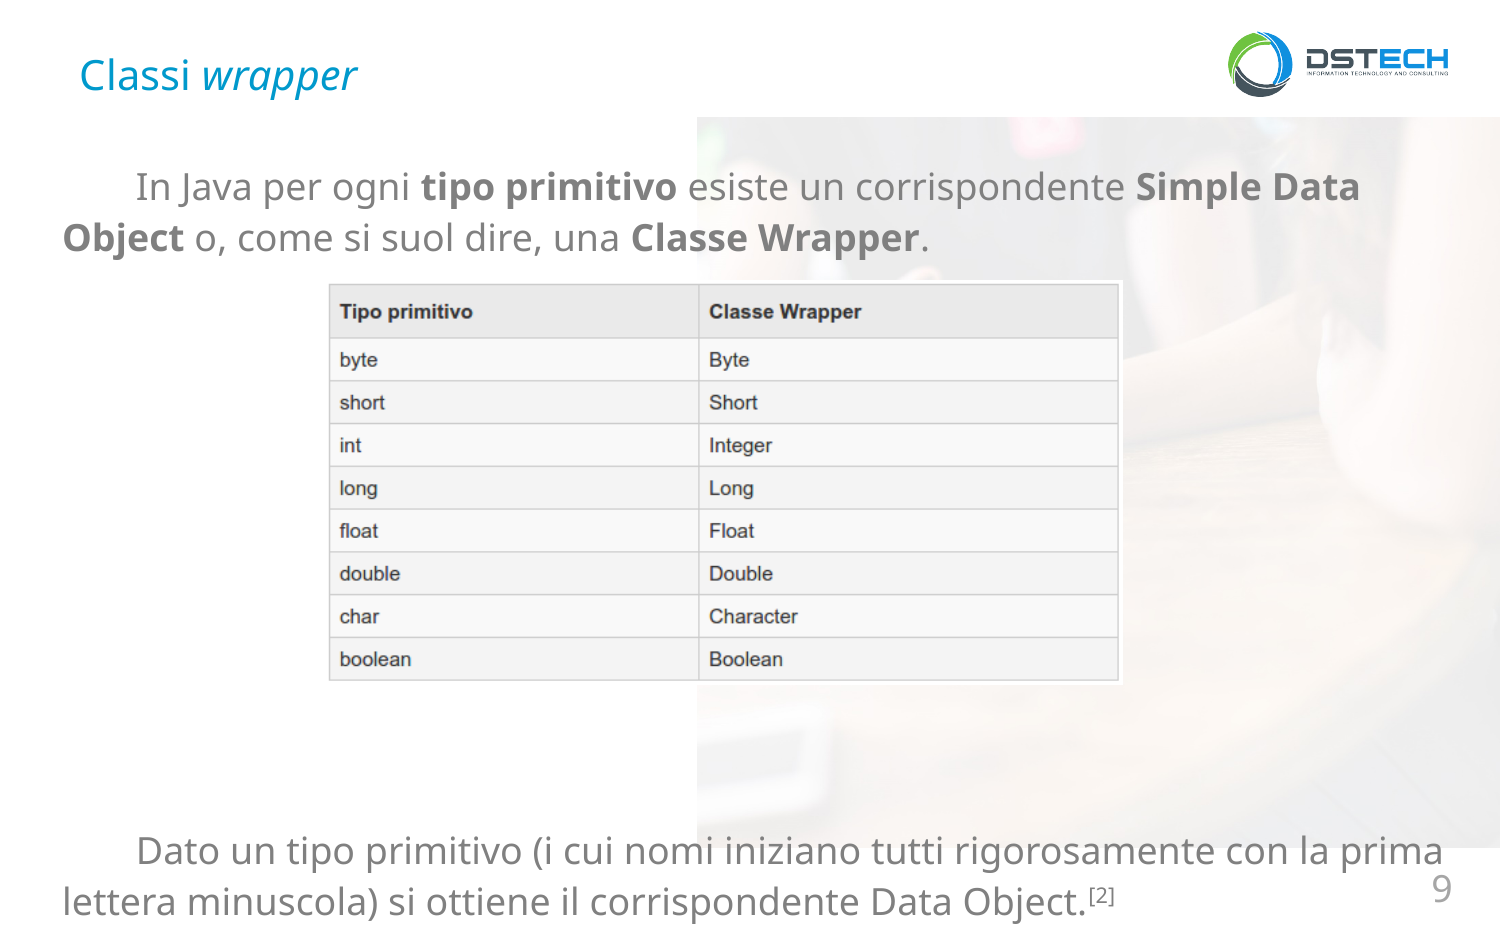

Classi wrapper
	In Java per ogni tipo primitivo esiste un corrispondente Simple Data Object o, come si suol dire, una Classe Wrapper.
	Dato un tipo primitivo (i cui nomi iniziano tutti rigorosamente con la prima lettera minuscola) si ottiene il corrispondente Data Object.[2]
9